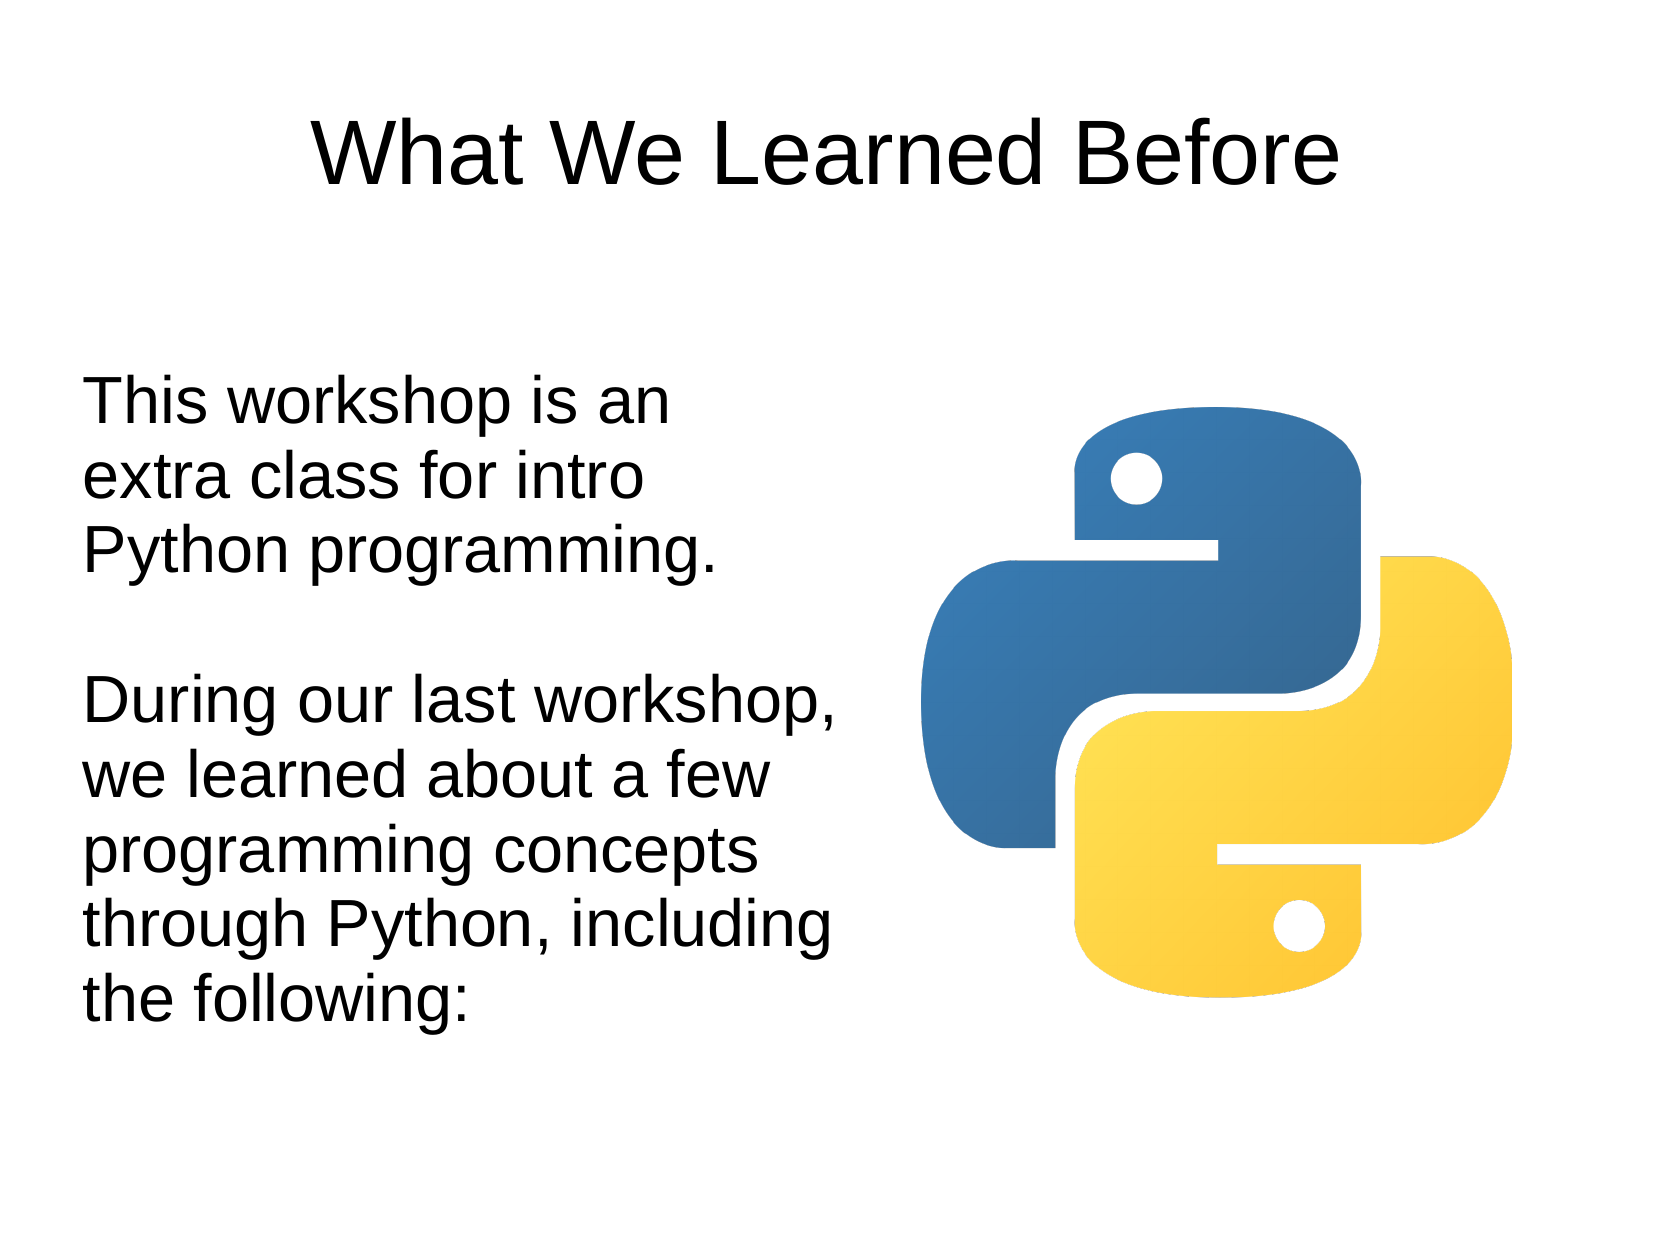

What We Learned Before
# This workshop is an
extra class for intro
Python programming.
During our last workshop,
we learned about a few
programming concepts
through Python, including
the following: